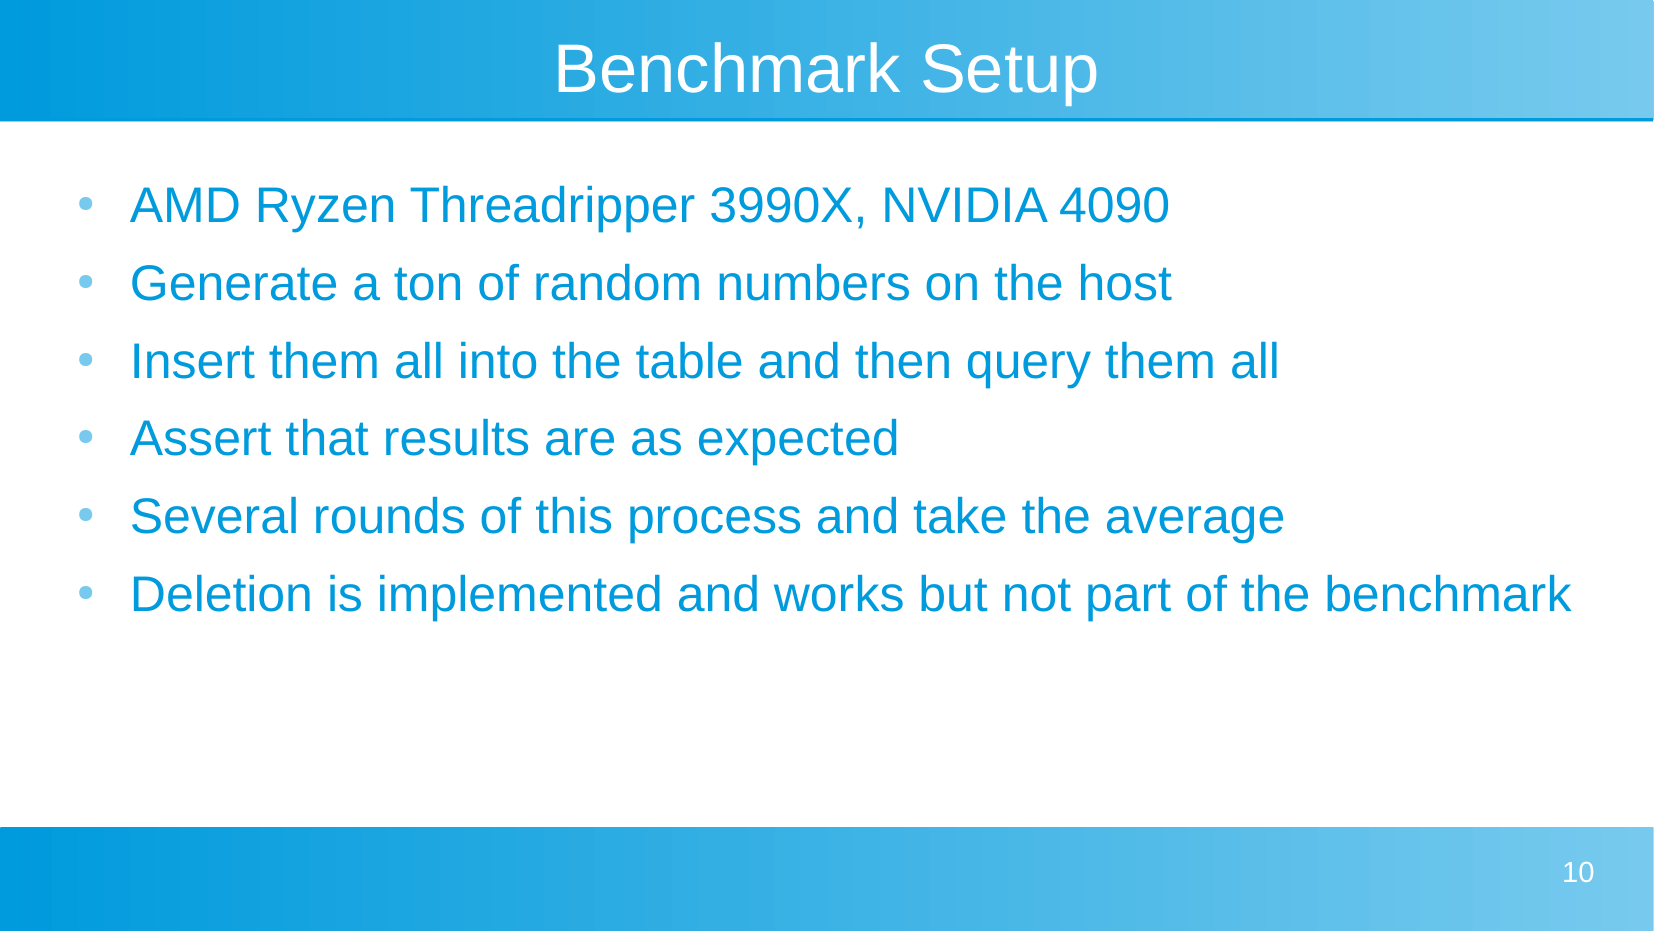

# Benchmark Setup
AMD Ryzen Threadripper 3990X, NVIDIA 4090
Generate a ton of random numbers on the host
Insert them all into the table and then query them all
Assert that results are as expected
Several rounds of this process and take the average
Deletion is implemented and works but not part of the benchmark
10